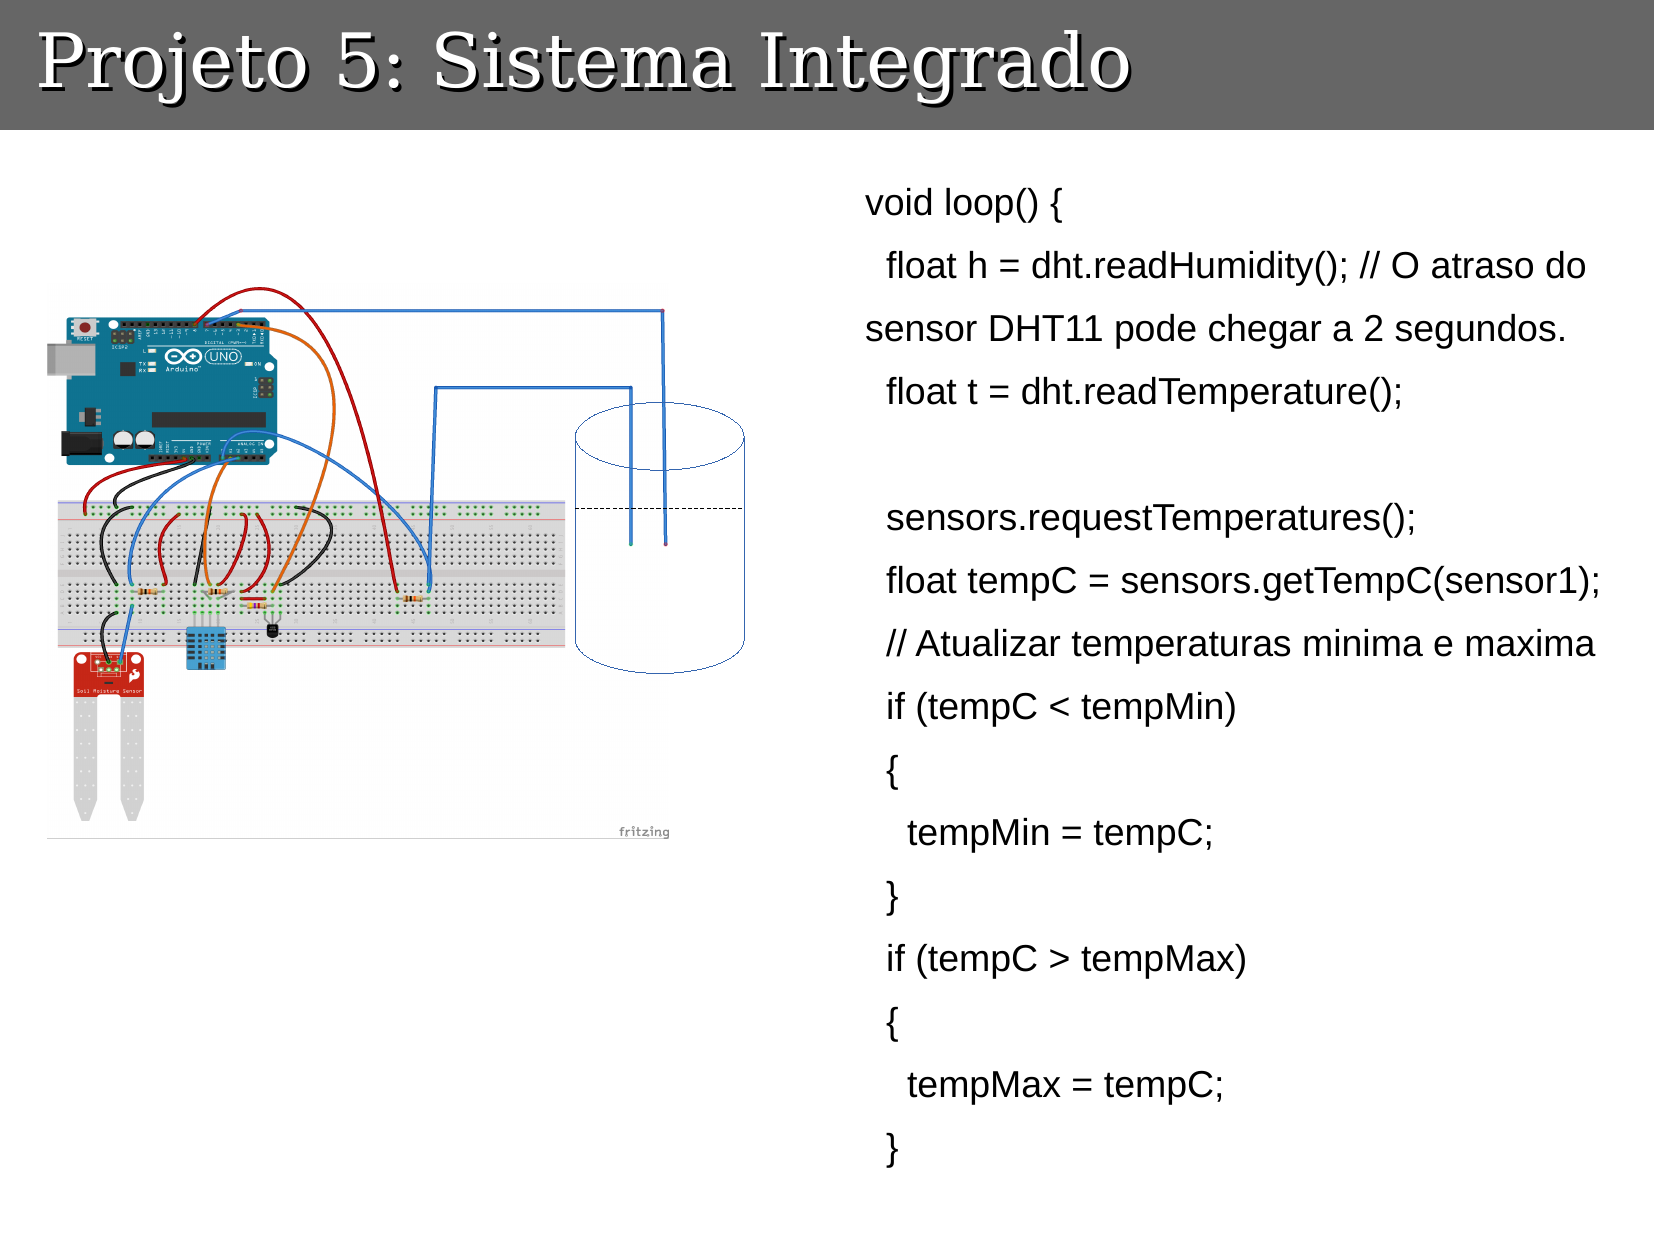

# Projeto 5: Sistema Integrado
void loop() {
 float h = dht.readHumidity(); // O atraso do sensor DHT11 pode chegar a 2 segundos.
 float t = dht.readTemperature();
 sensors.requestTemperatures();
 float tempC = sensors.getTempC(sensor1);
 // Atualizar temperaturas minima e maxima
 if (tempC < tempMin)
 {
 tempMin = tempC;
 }
 if (tempC > tempMax)
 {
 tempMax = tempC;
 }